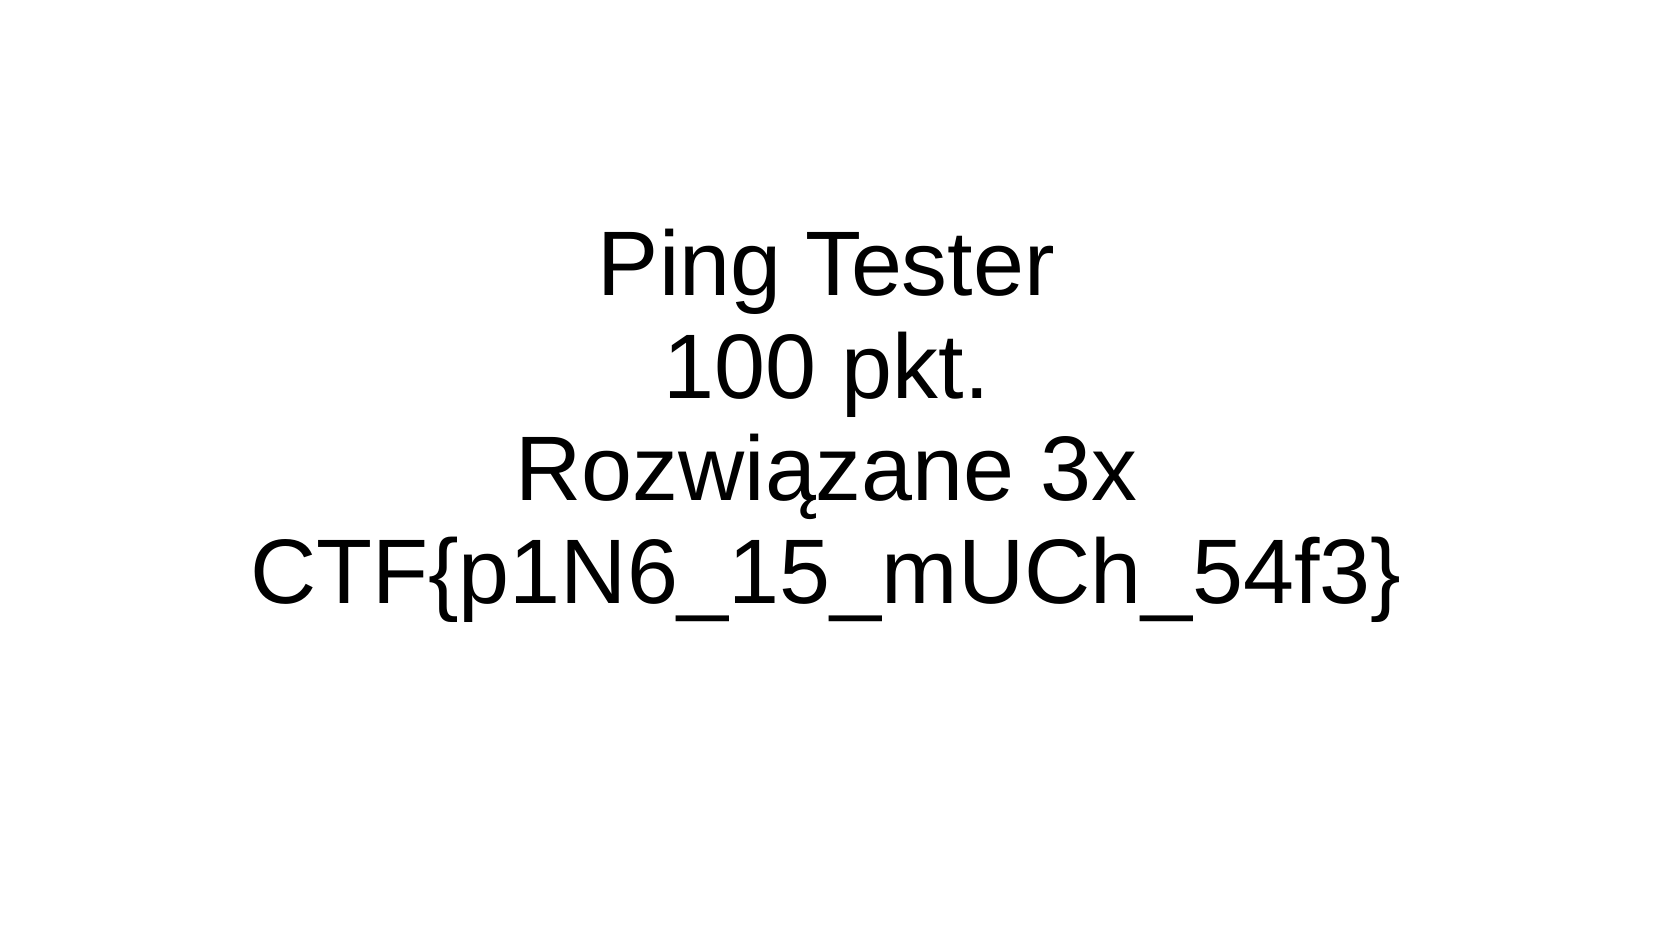

# Ping Tester
100 pkt.
Rozwiązane 3x CTF{p1N6_15_mUCh_54f3}